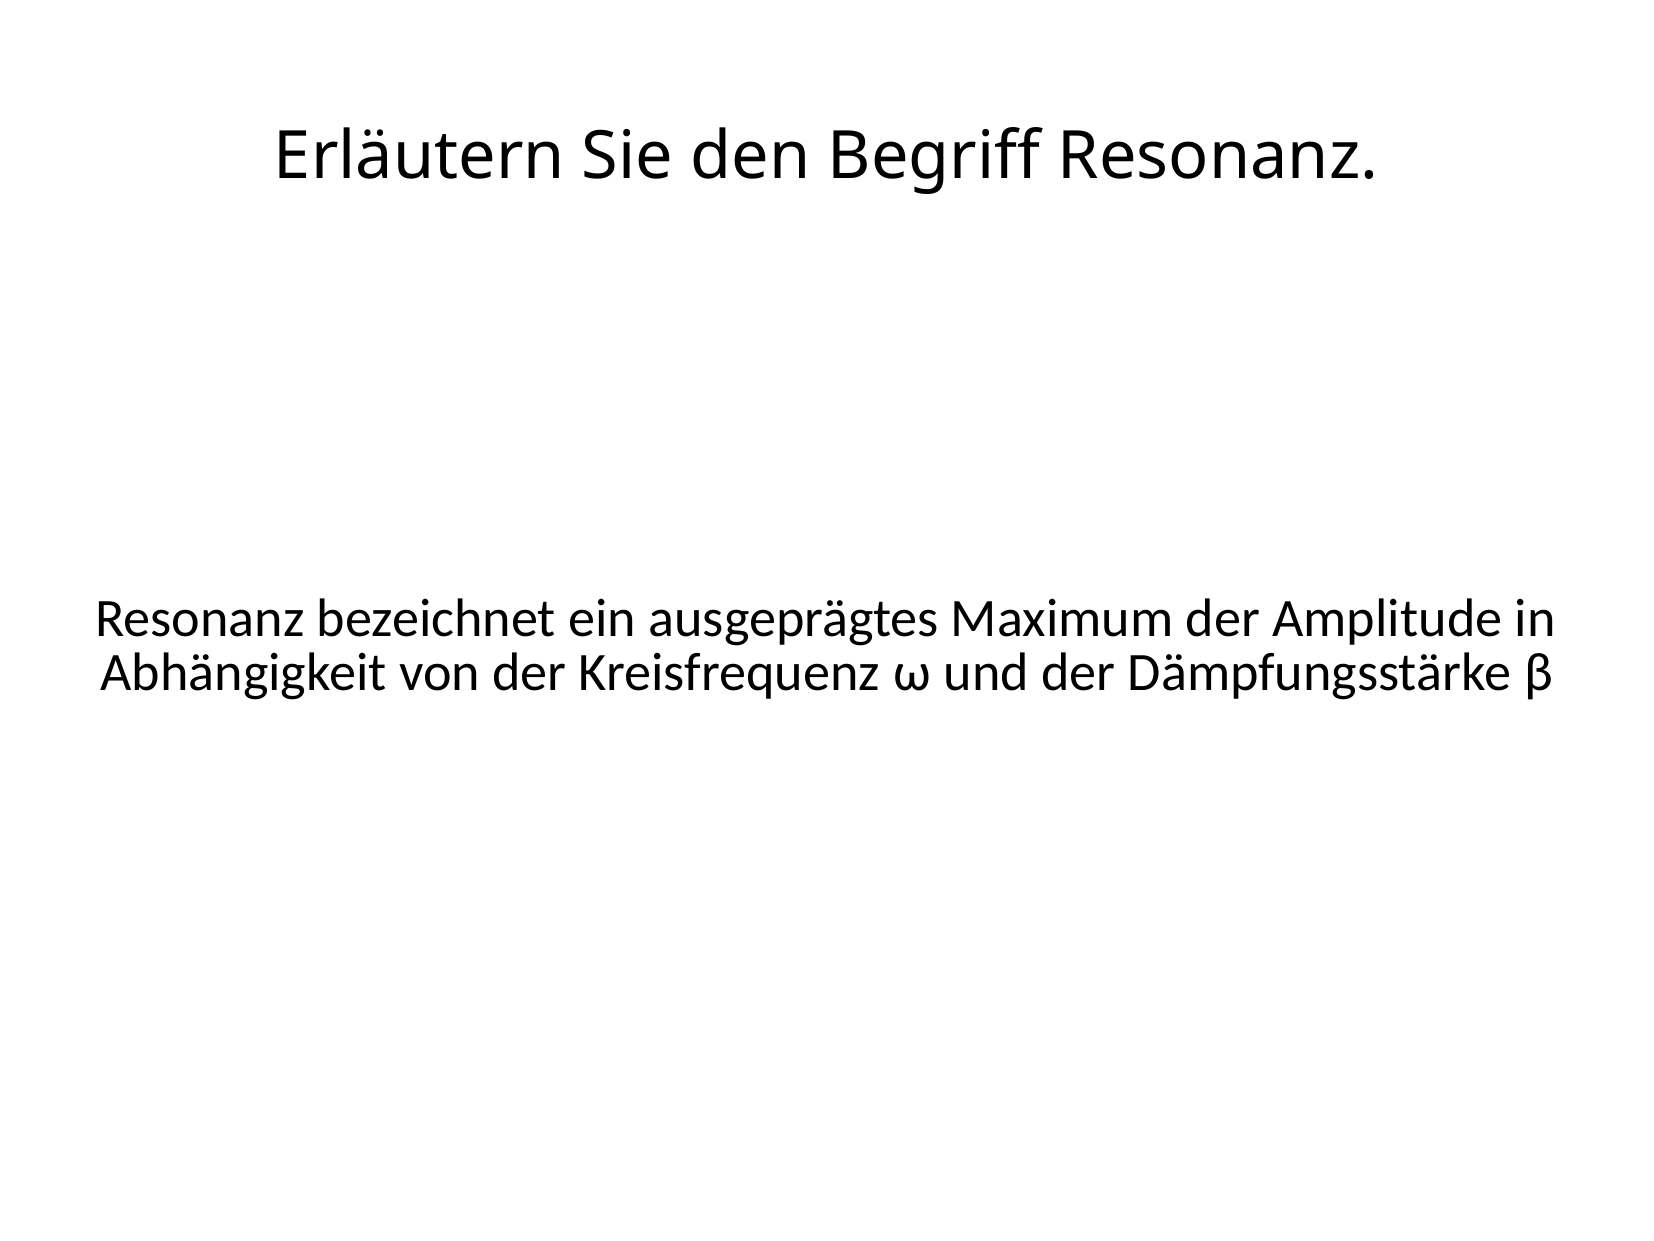

# Erläutern Sie den Begriff Resonanz.
Resonanz bezeichnet ein ausgeprägtes Maximum der Amplitude in Abhängigkeit von der Kreisfrequenz ω und der Dämpfungsstärke β